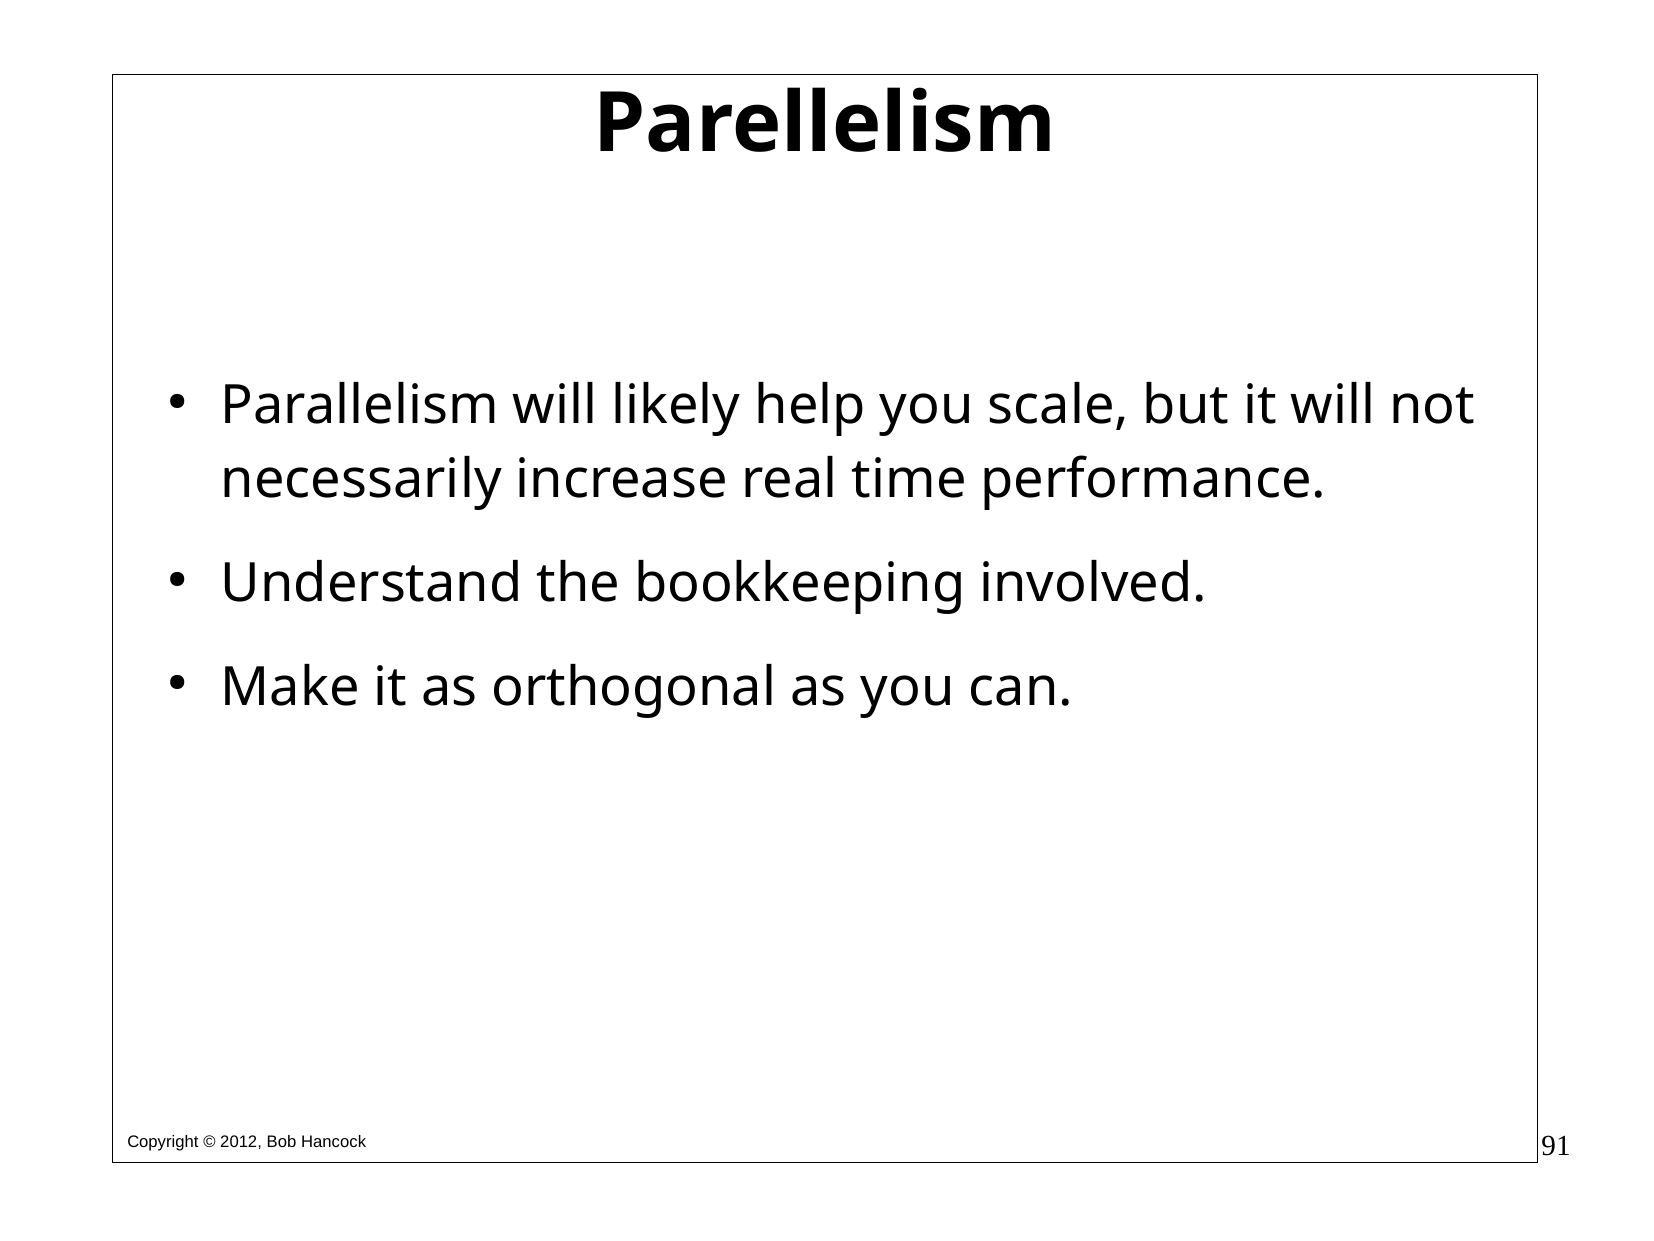

# Parellelism
Parallelism will likely help you scale, but it will not necessarily increase real time performance.
Understand the bookkeeping involved.
Make it as orthogonal as you can.
Copyright © 2012, Bob Hancock
91